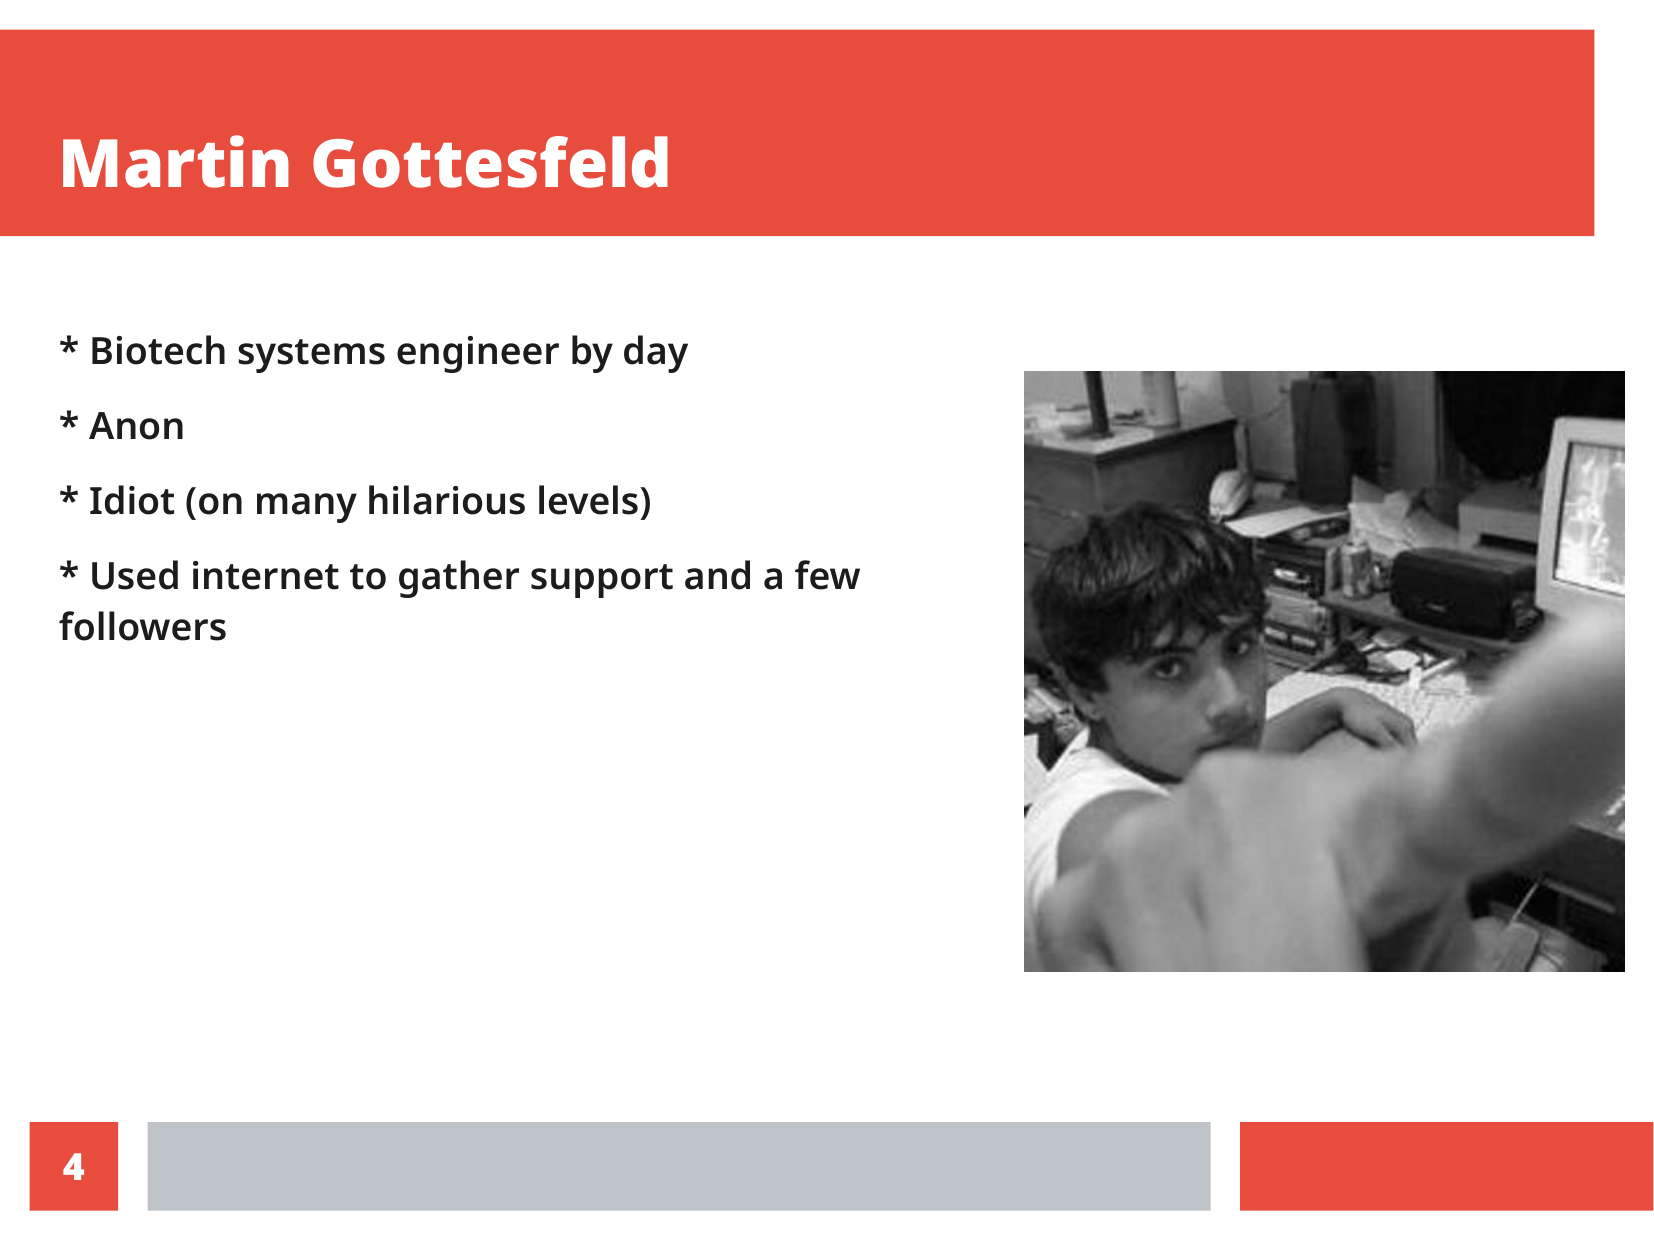

# Martin Gottesfeld
* Biotech systems engineer by day
* Anon
* Idiot (on many hilarious levels)
* Used internet to gather support and a few followers
4